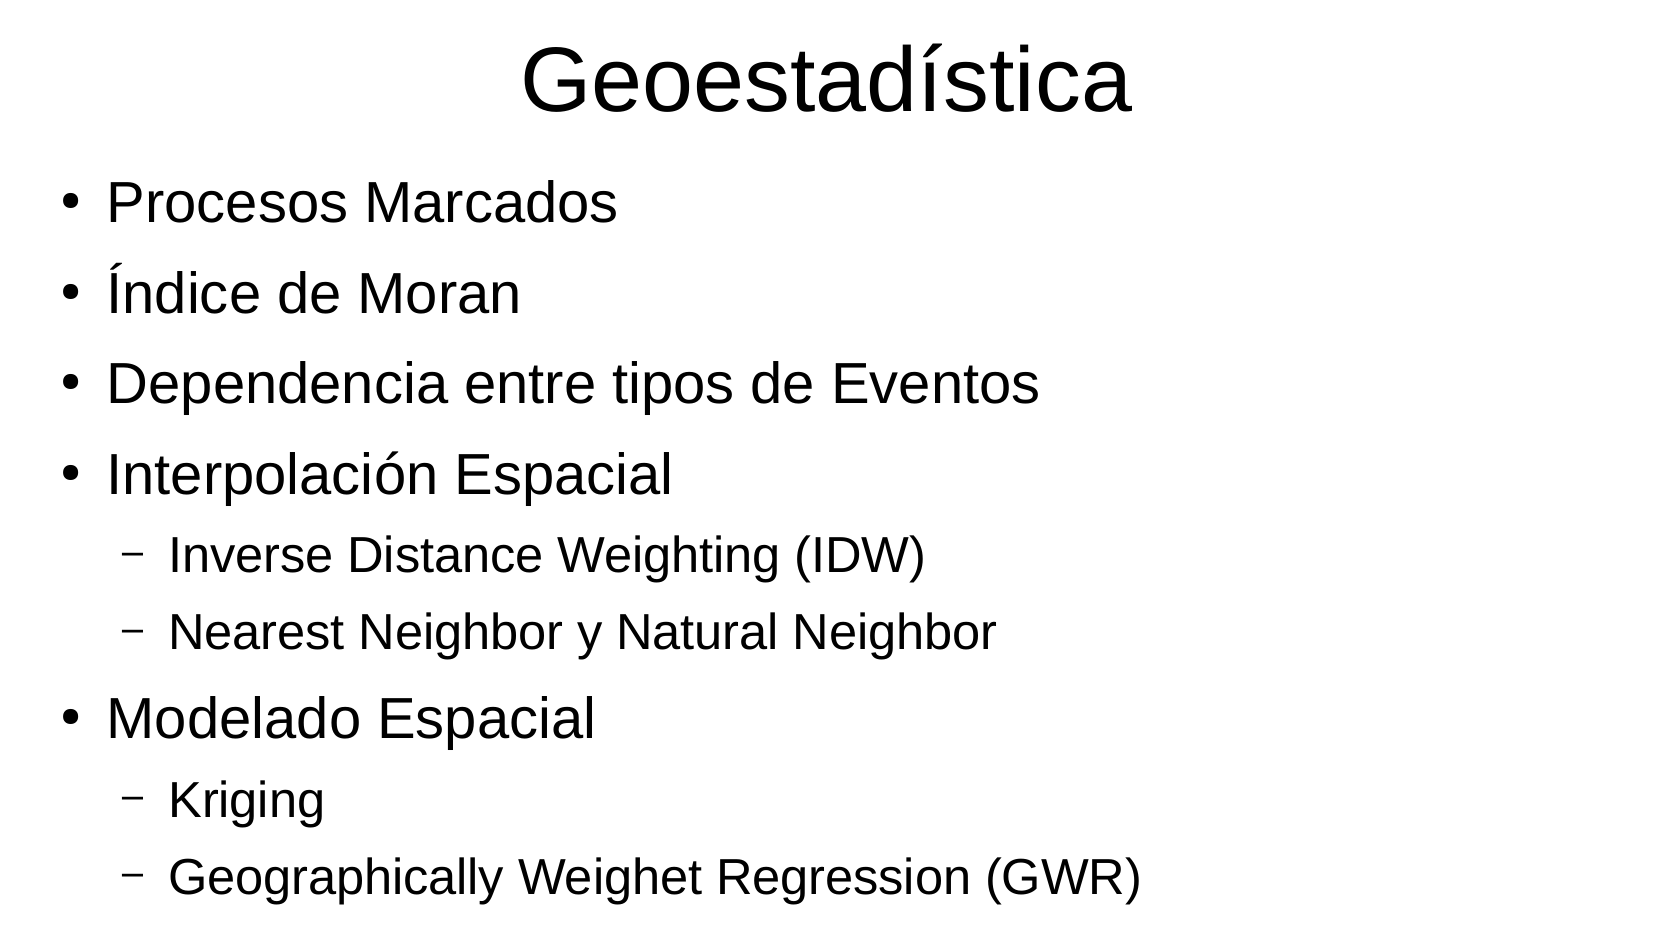

# Geoestadística
Procesos Marcados
Índice de Moran
Dependencia entre tipos de Eventos
Interpolación Espacial
Inverse Distance Weighting (IDW)
Nearest Neighbor y Natural Neighbor
Modelado Espacial
Kriging
Geographically Weighet Regression (GWR)